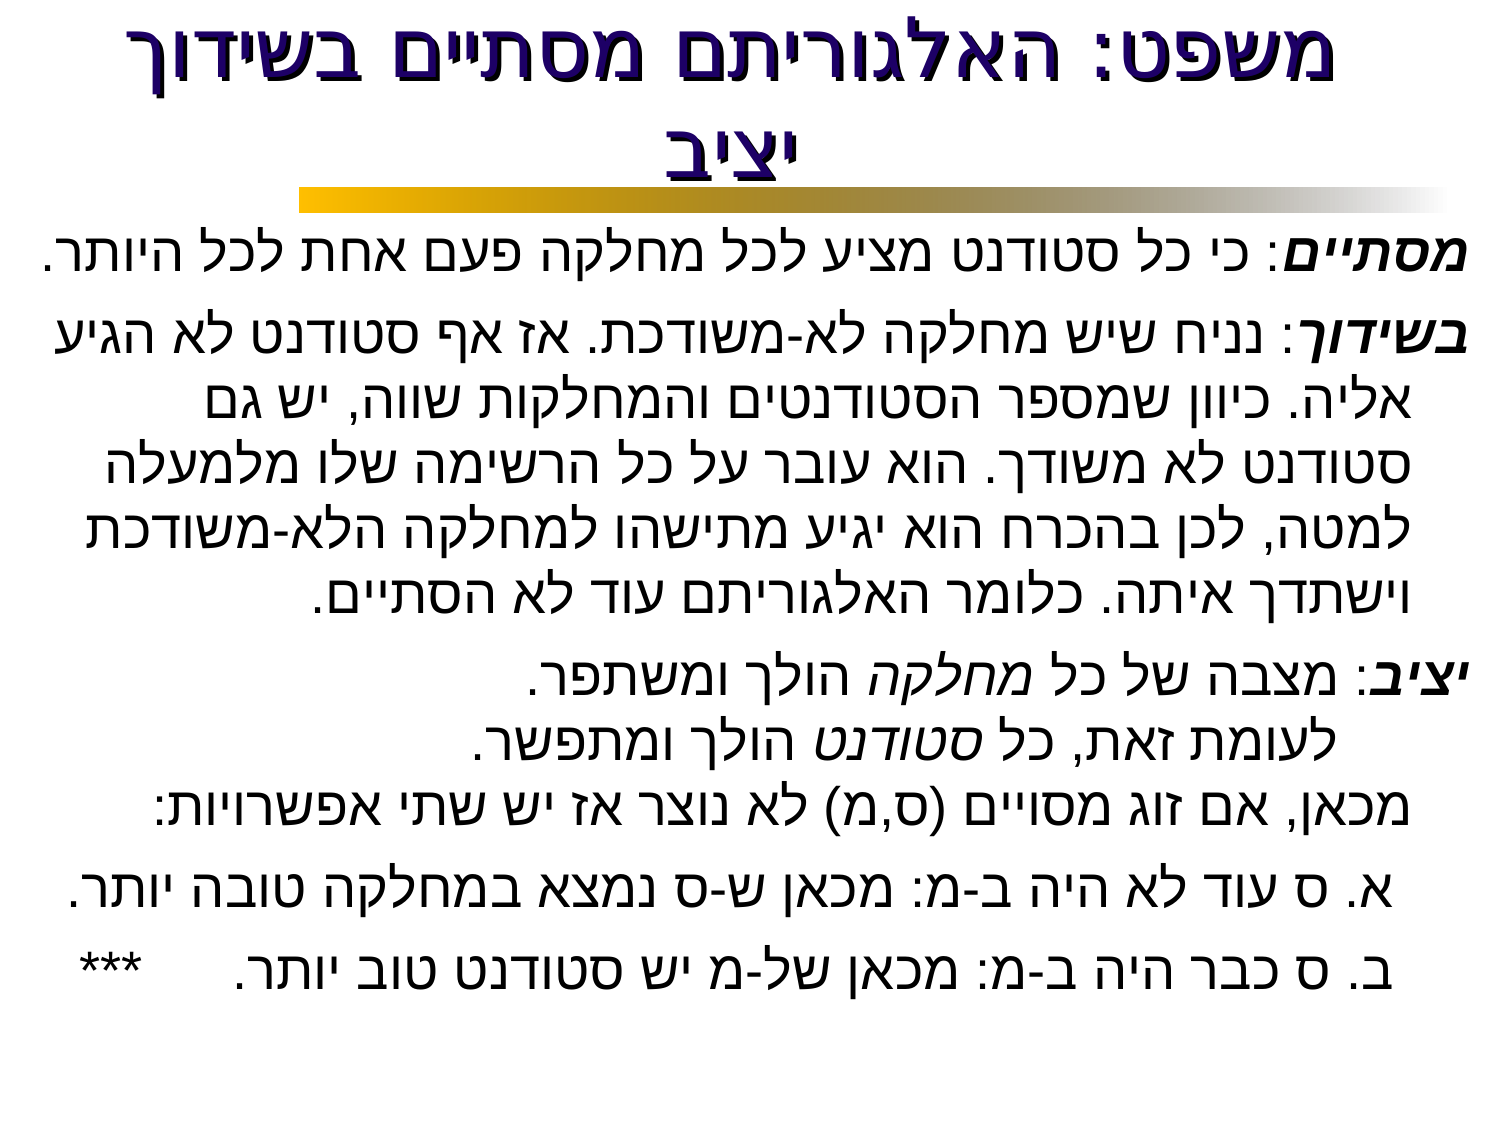

# משפט: האלגוריתם מסתיים בשידוך יציב
מסתיים: כי כל סטודנט מציע לכל מחלקה פעם אחת לכל היותר.
בשידוך: נניח שיש מחלקה לא-משודכת. אז אף סטודנט לא הגיע אליה. כיוון שמספר הסטודנטים והמחלקות שווה, יש גם סטודנט לא משודך. הוא עובר על כל הרשימה שלו מלמעלה למטה, לכן בהכרח הוא יגיע מתישהו למחלקה הלא-משודכת וישתדך איתה. כלומר האלגוריתם עוד לא הסתיים.
יציב: מצבה של כל מחלקה הולך ומשתפר.
 לעומת זאת, כל סטודנט הולך ומתפשר.
מכאן, אם זוג מסויים (ס,מ) לא נוצר אז יש שתי אפשרויות:
 א. ס עוד לא היה ב-מ: מכאן ש-ס נמצא במחלקה טובה יותר.
 ב. ס כבר היה ב-מ: מכאן של-מ יש סטודנט טוב יותר. ***